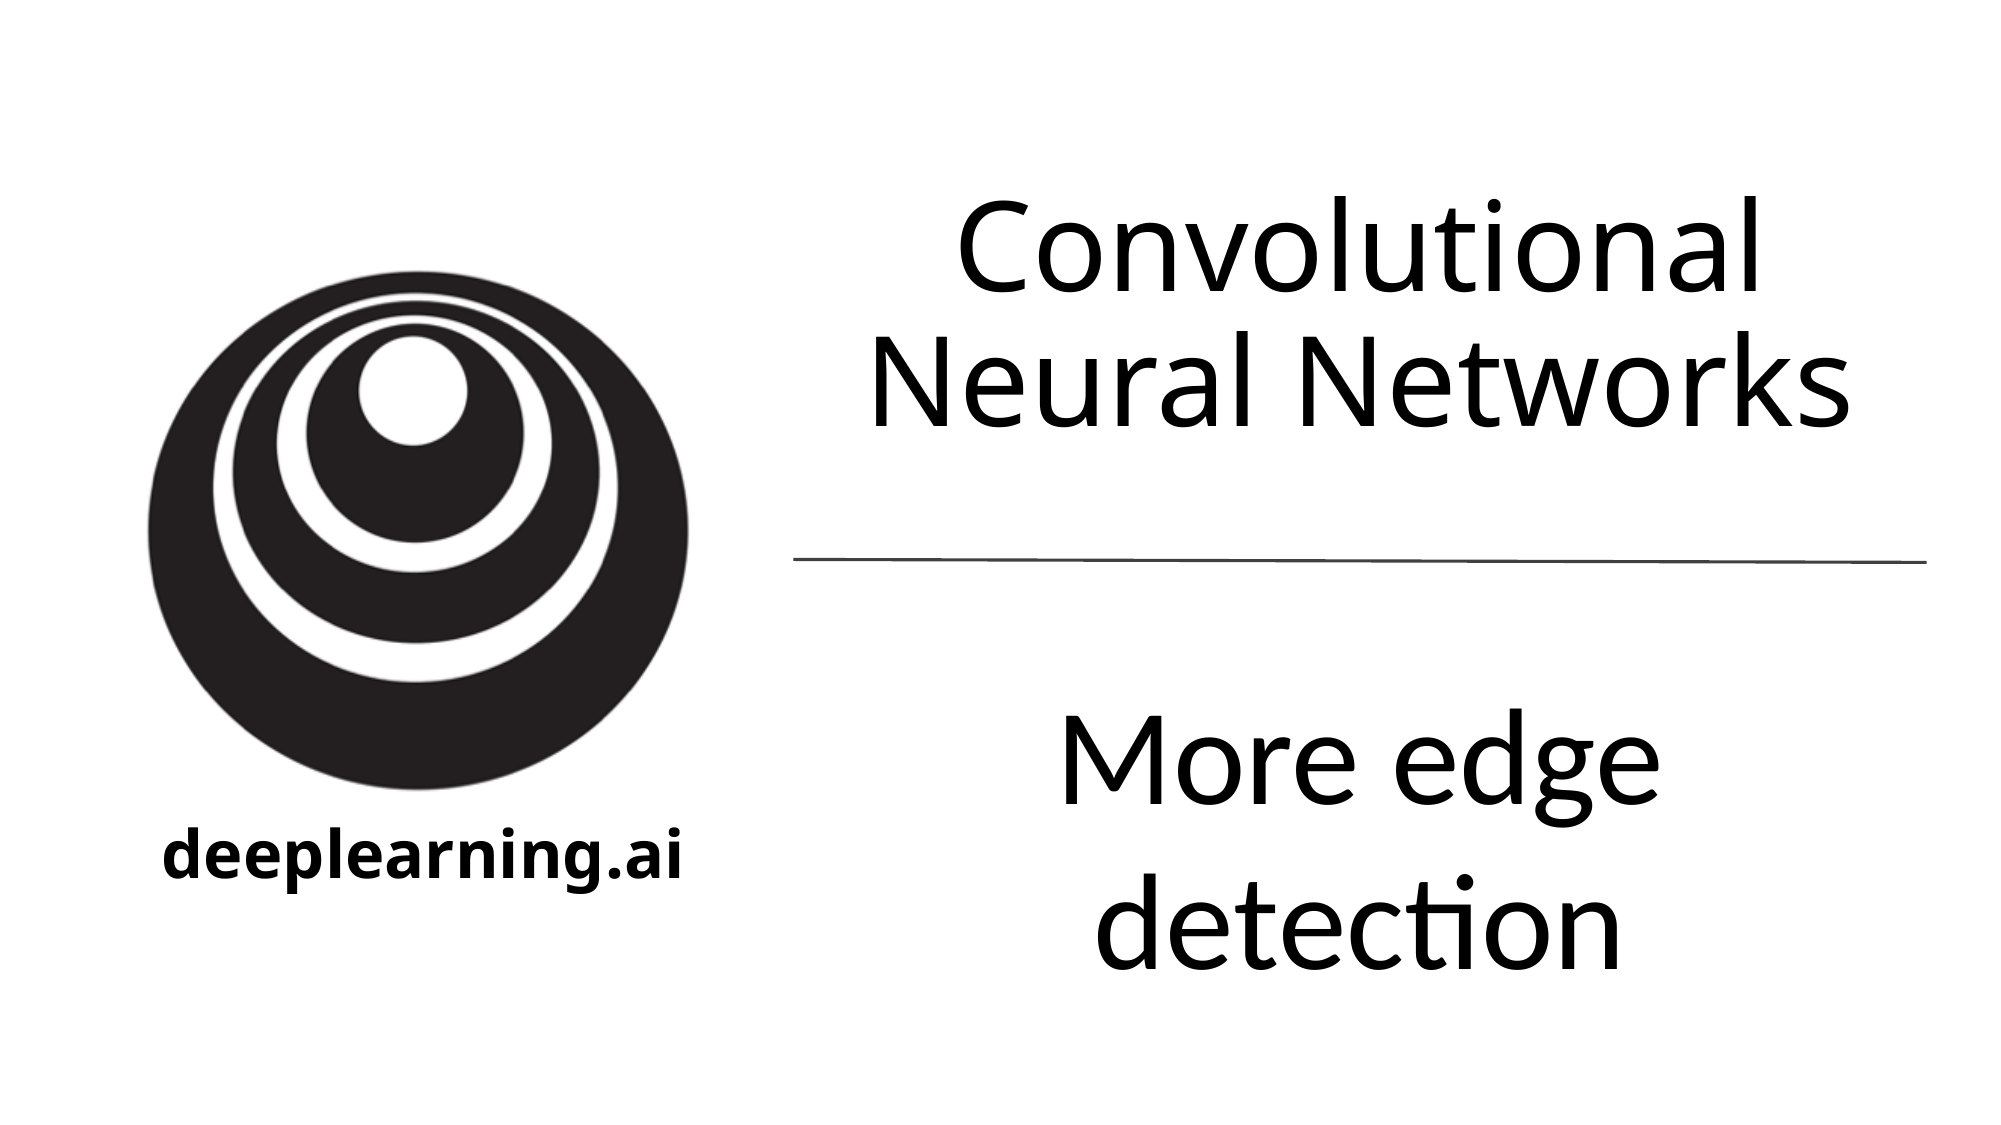

# Convolutional Neural Networks
deeplearning.ai
More edge detection